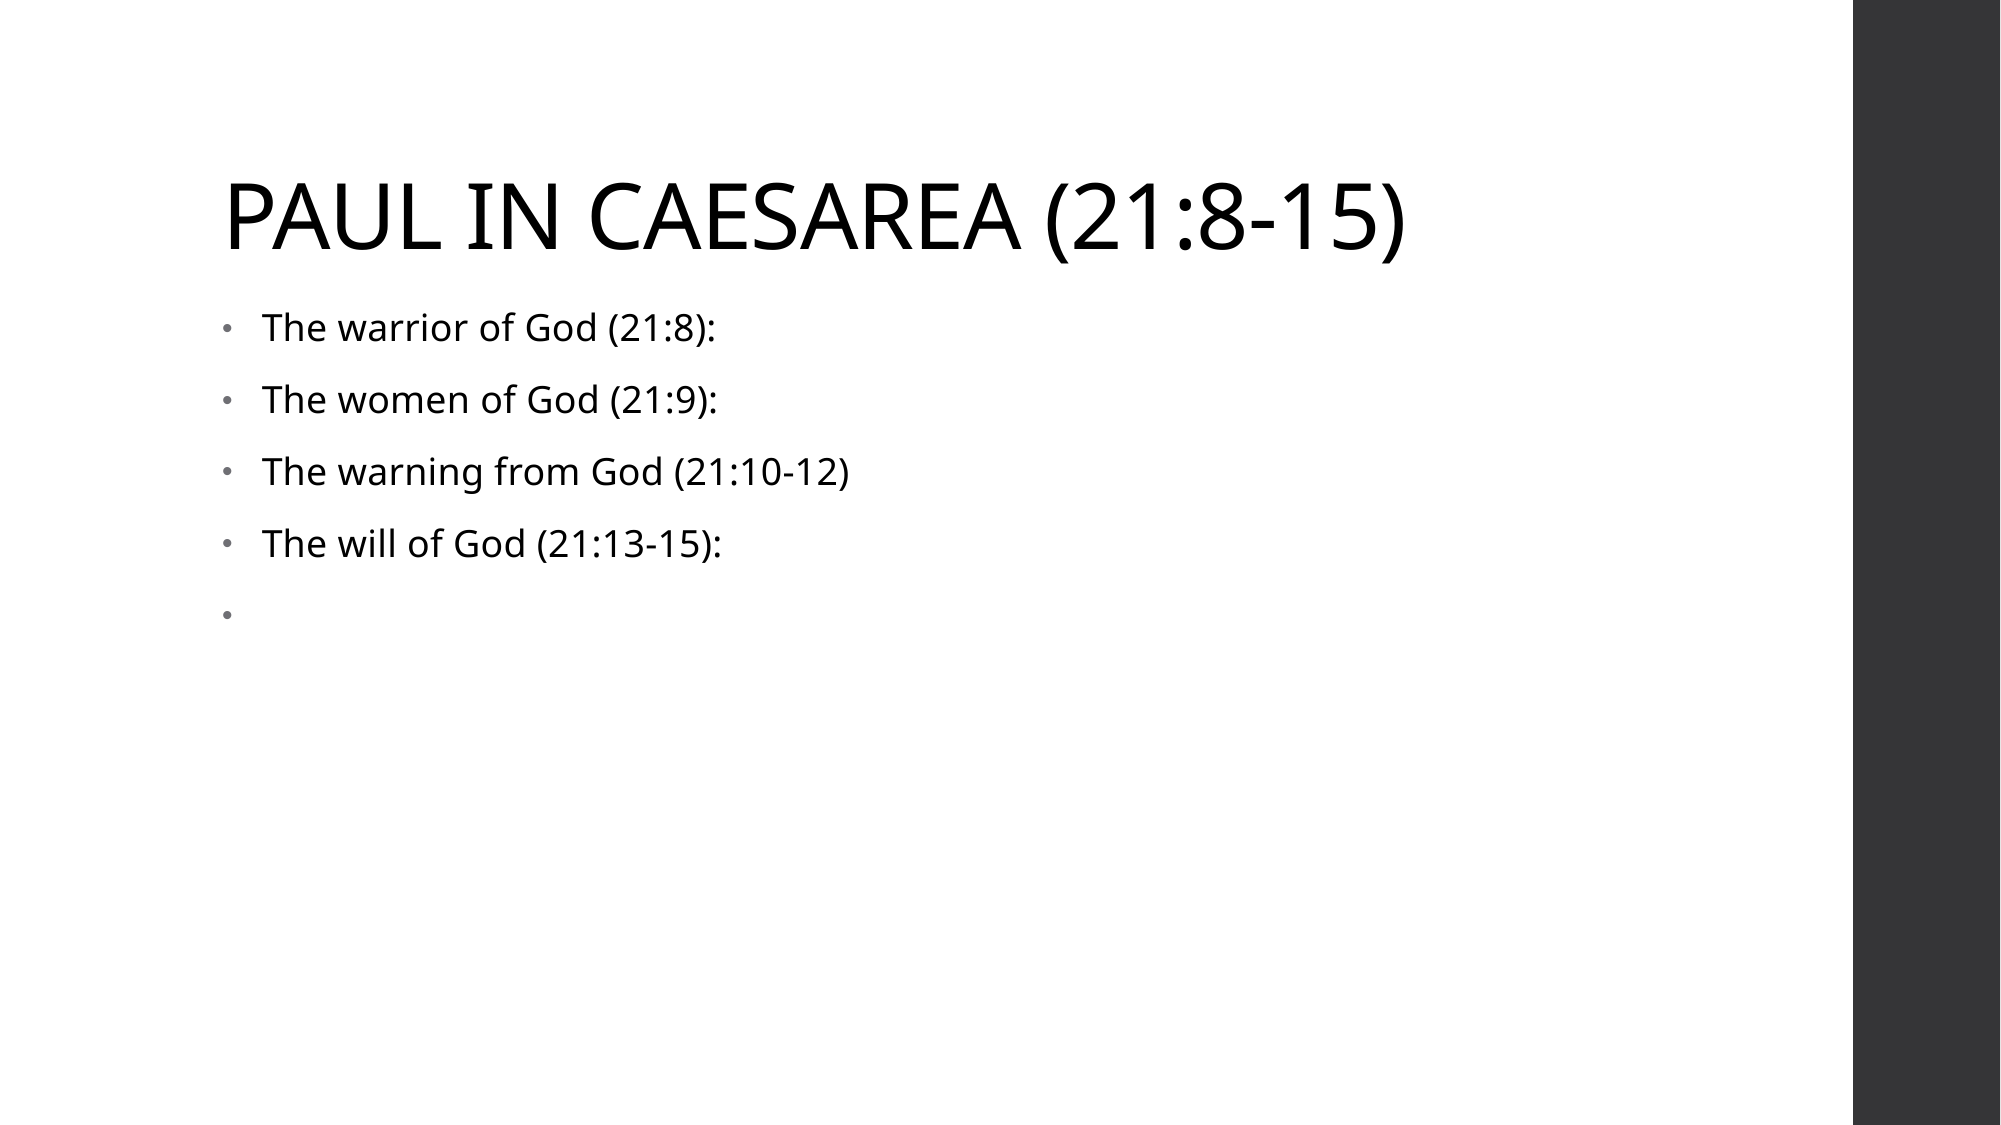

# PAUL IN CAESAREA (21:8-15)
 The warrior of God (21:8):
 The women of God (21:9):
 The warning from God (21:10-12)
 The will of God (21:13-15):